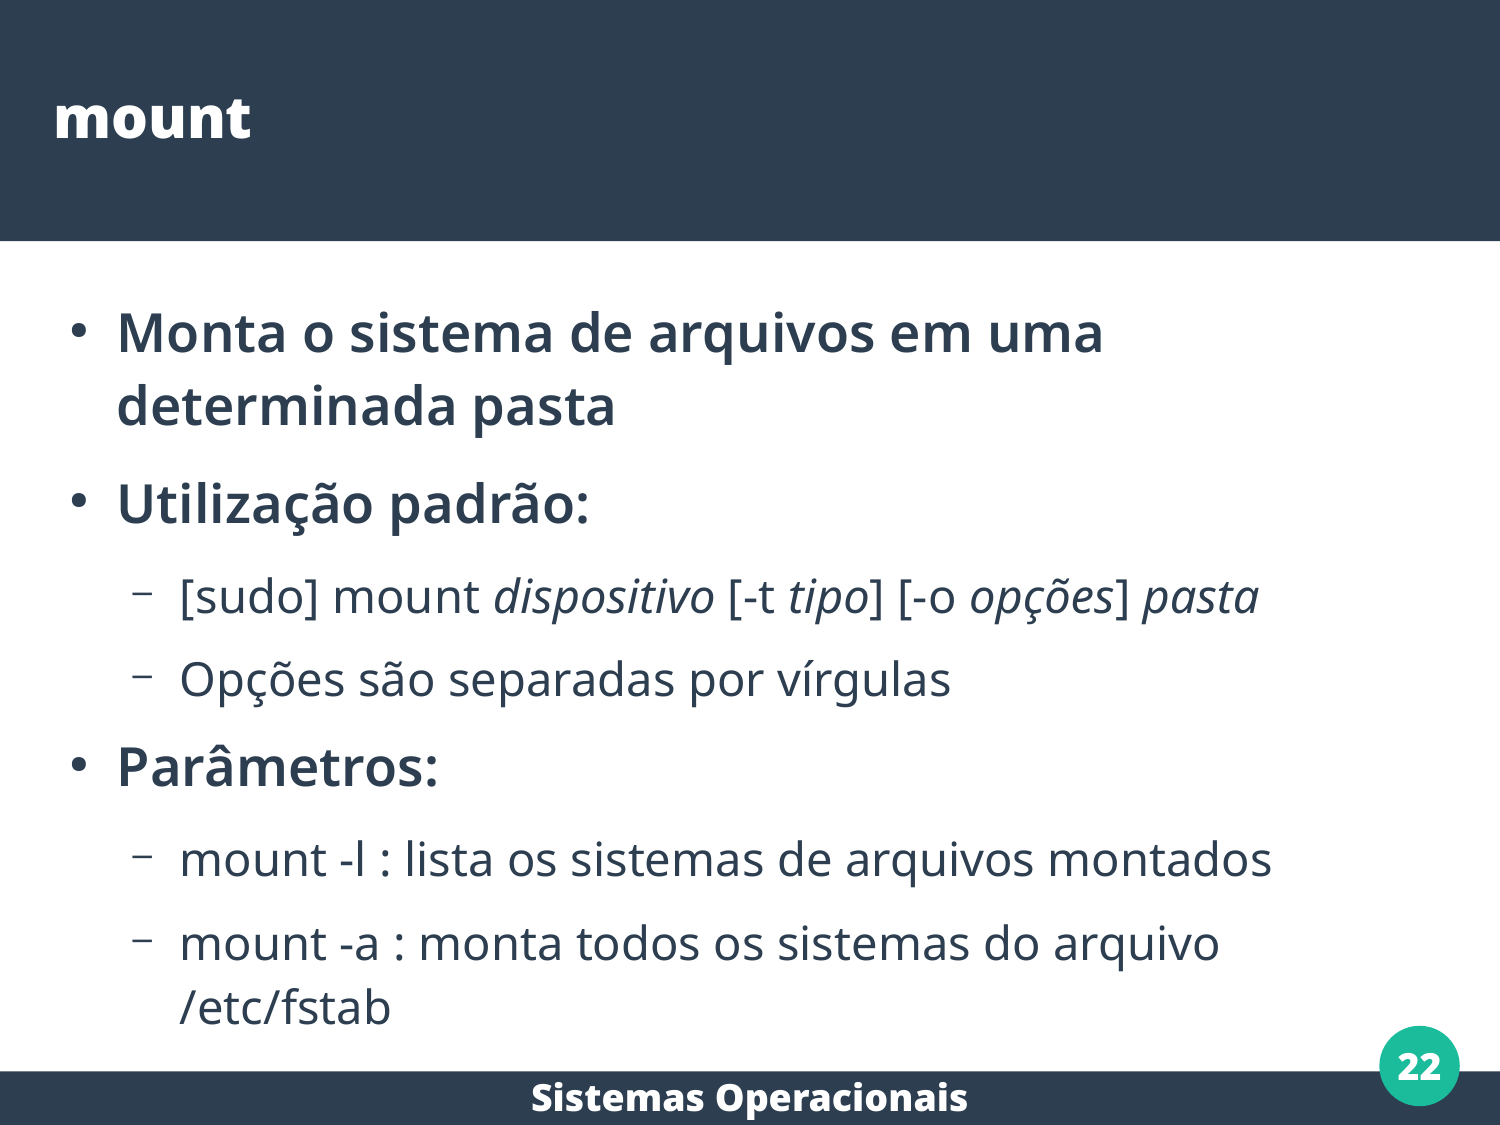

# mount
Monta o sistema de arquivos em uma determinada pasta
Utilização padrão:
[sudo] mount dispositivo [-t tipo] [-o opções] pasta
Opções são separadas por vírgulas
Parâmetros:
mount -l : lista os sistemas de arquivos montados
mount -a : monta todos os sistemas do arquivo /etc/fstab
22
Sistemas Operacionais